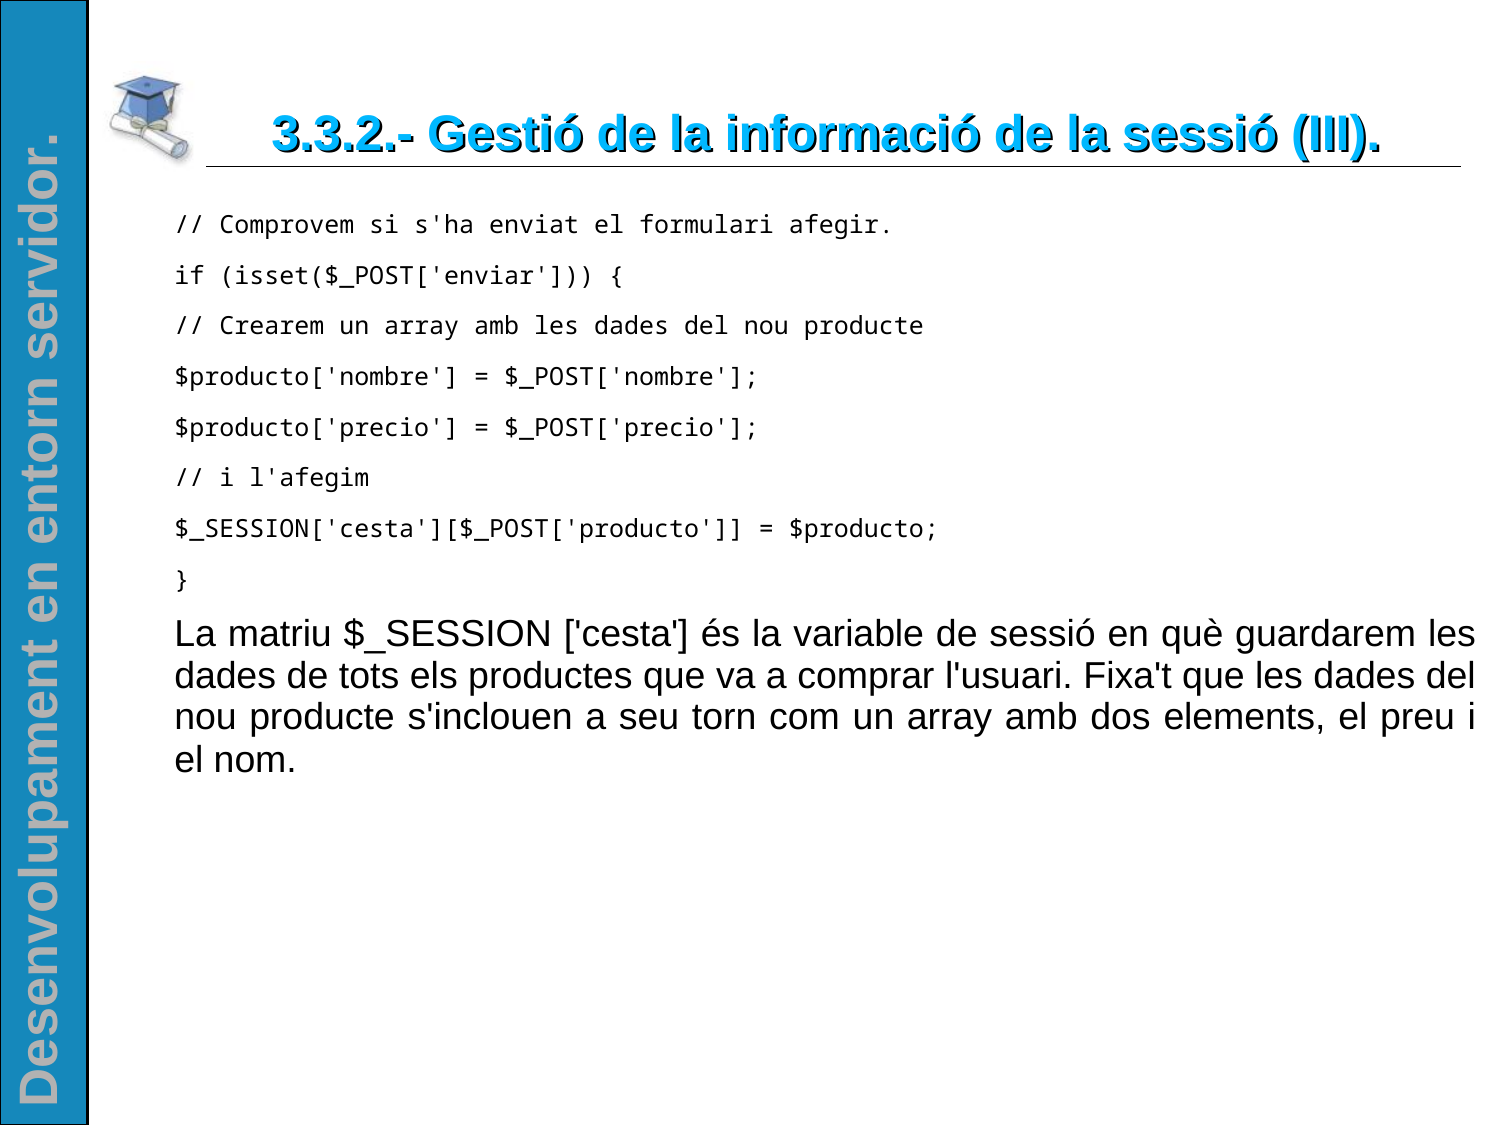

# 3.3.2.- Gestió de la informació de la sessió (III).
// Comprovem si s'ha enviat el formulari afegir.
if (isset($_POST['enviar'])) {
// Crearem un array amb les dades del nou producte
$producto['nombre'] = $_POST['nombre'];
$producto['precio'] = $_POST['precio'];
// i l'afegim
$_SESSION['cesta'][$_POST['producto']] = $producto;
}
La matriu $_SESSION ['cesta'] és la variable de sessió en què guardarem les dades de tots els productes que va a comprar l'usuari. Fixa't que les dades del nou producte s'inclouen a seu torn com un array amb dos elements, el preu i el nom.